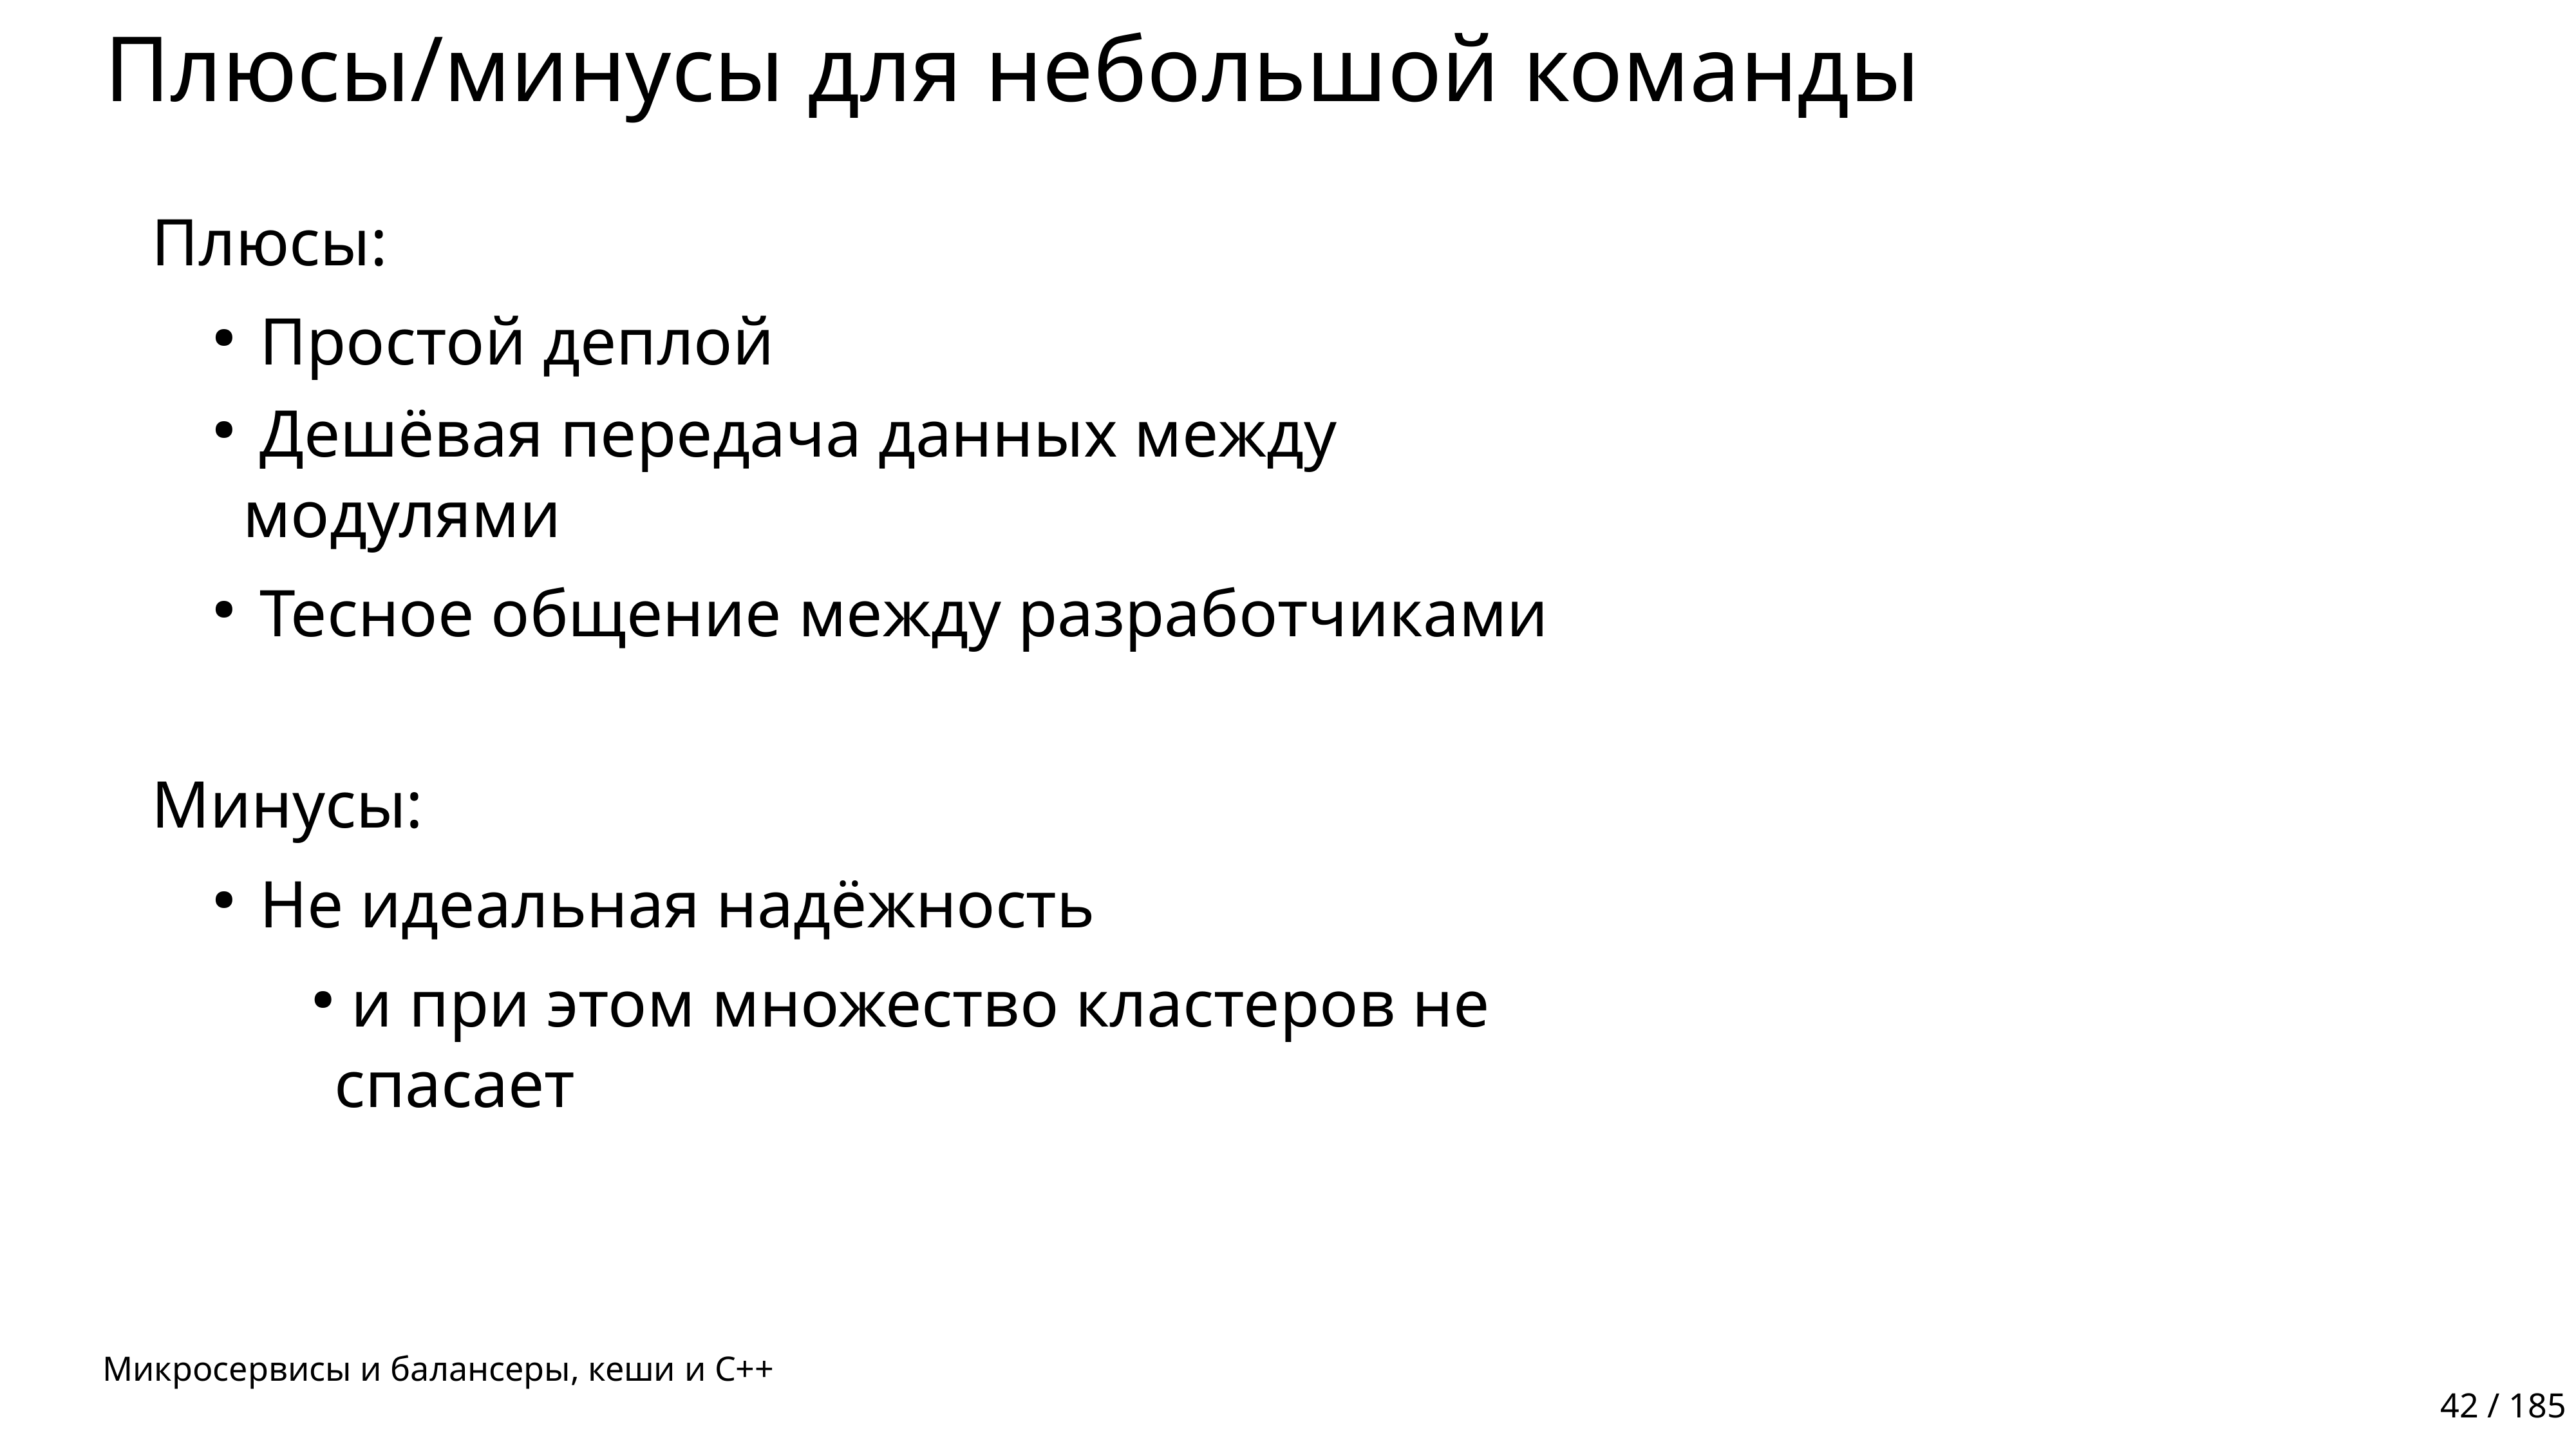

Плюсы/минусы для небольшой команды
# Плюсы:
 Простой деплой
 Дешёвая передача данных между модулями
 Тесное общение между разработчиками
Минусы:
 Не идеальная надёжность
 и при этом множество кластеров не спасает
Микросервисы и балансеры, кеши и C++